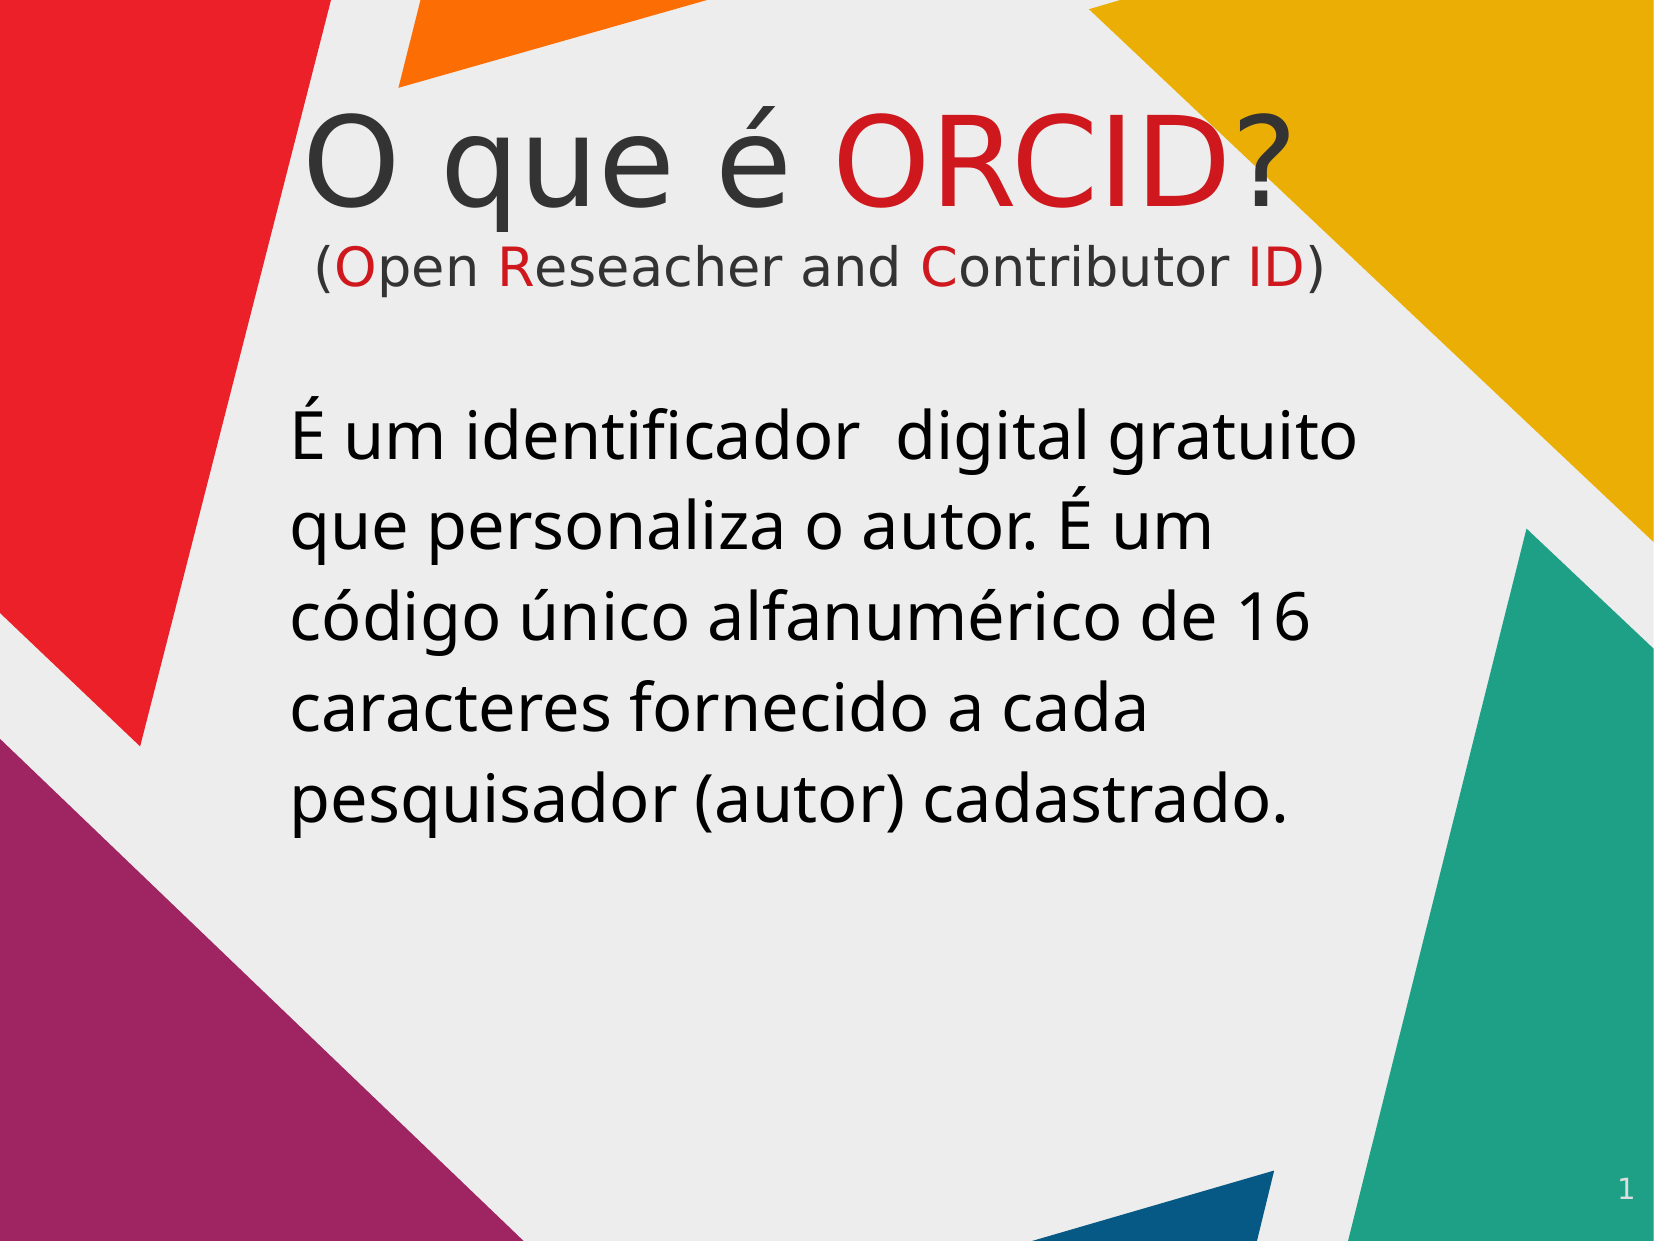

O que é ORCID?
(Open Reseacher and Contributor ID)
# É um identificador digital gratuito que personaliza o autor. É um código único alfanumérico de 16 caracteres fornecido a cada pesquisador (autor) cadastrado.
1